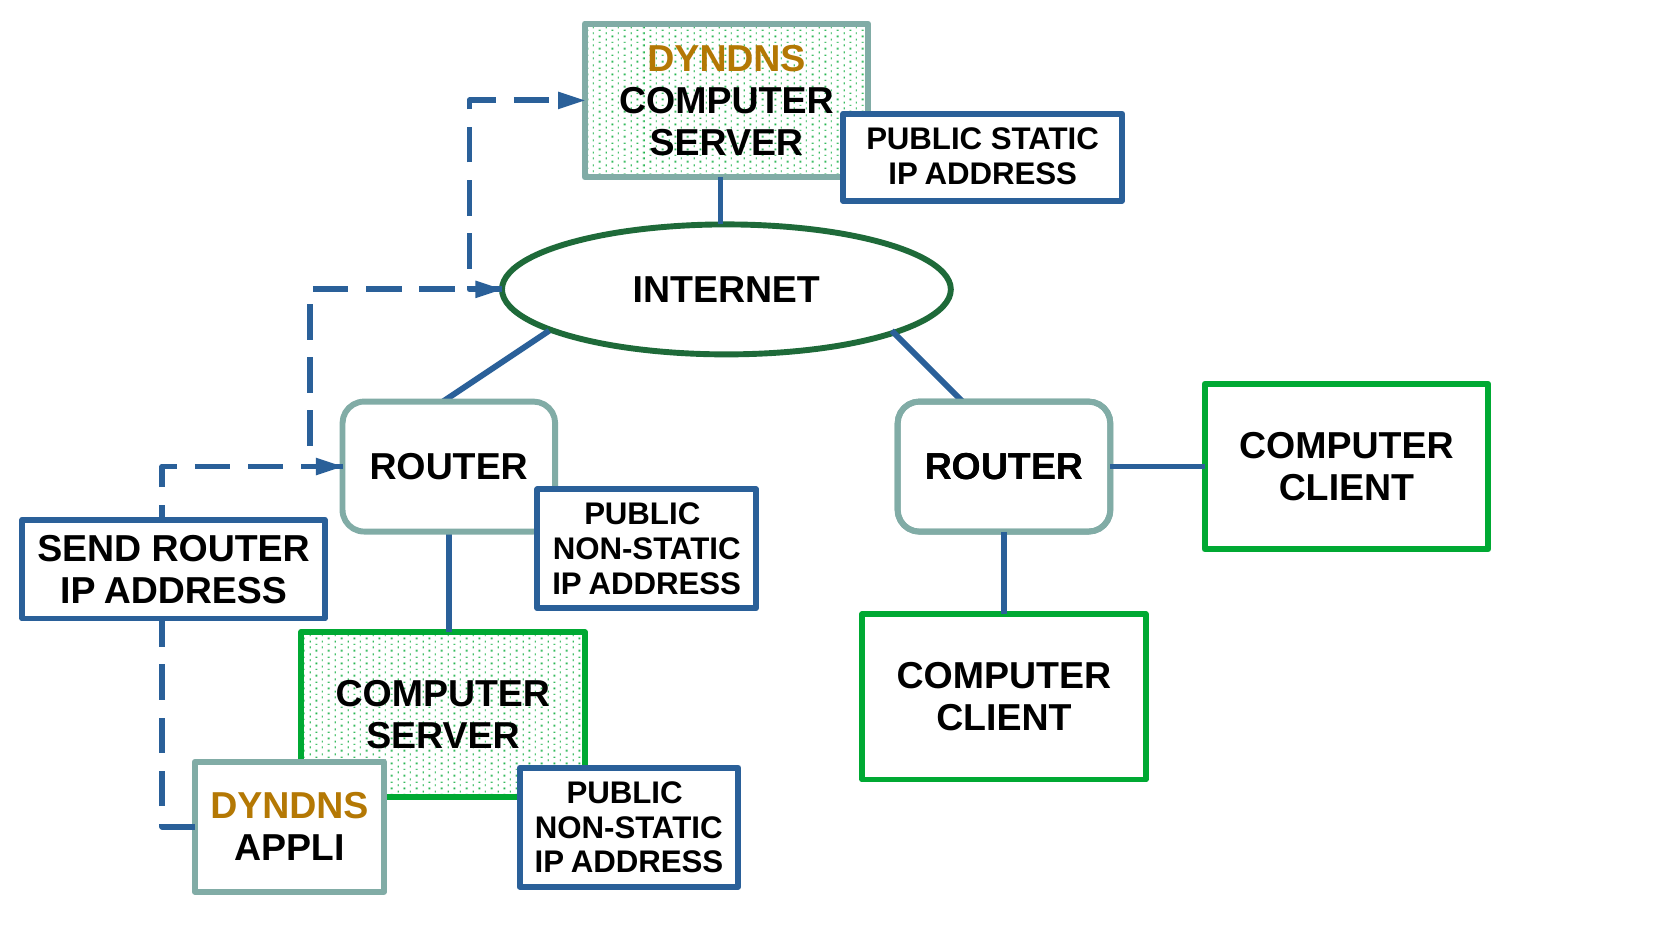

DYNDNS
COMPUTER
SERVER
PUBLIC STATIC
IP ADDRESS
INTERNET
COMPUTER
CLIENT
ROUTER
ROUTER
ROUTER
PUBLIC
NON-STATIC
IP ADDRESS
SEND ROUTER
IP ADDRESS
COMPUTER
CLIENT
COMPUTER
SERVER
DYNDNS
APPLI
PUBLIC
NON-STATIC
IP ADDRESS